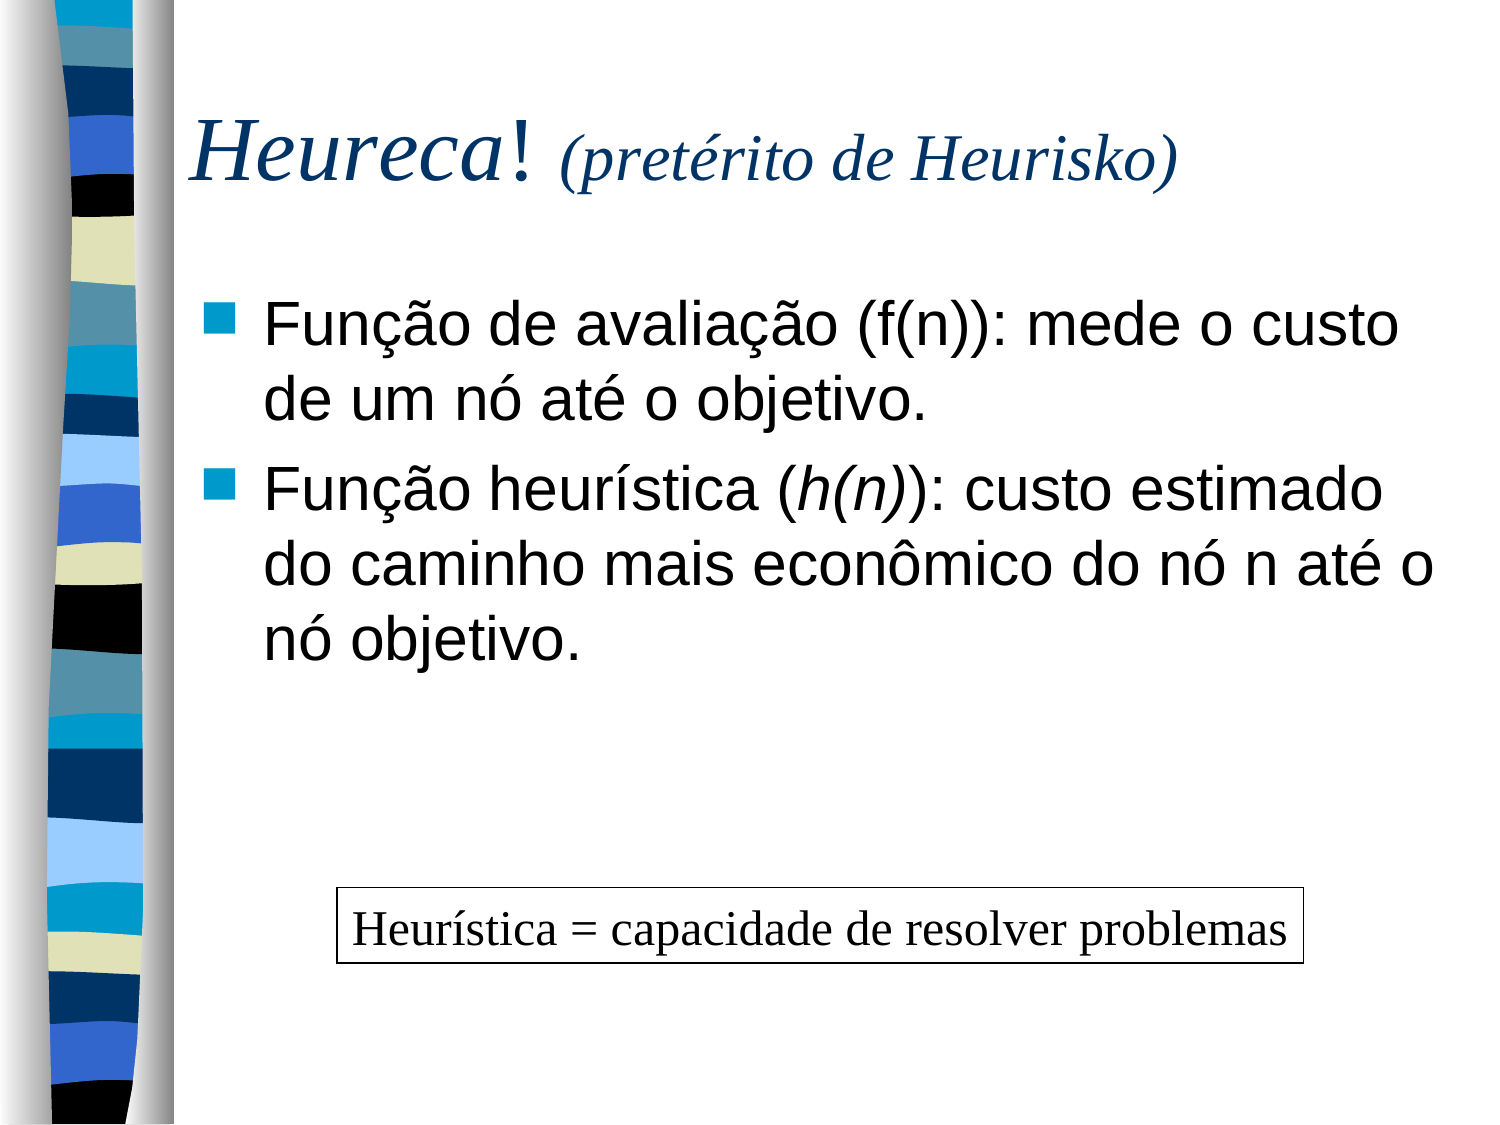

# Heureca! (pretérito de Heurisko)
Função de avaliação (f(n)): mede o custo de um nó até o objetivo.
Função heurística (h(n)): custo estimado do caminho mais econômico do nó n até o nó objetivo.
Heurística = capacidade de resolver problemas